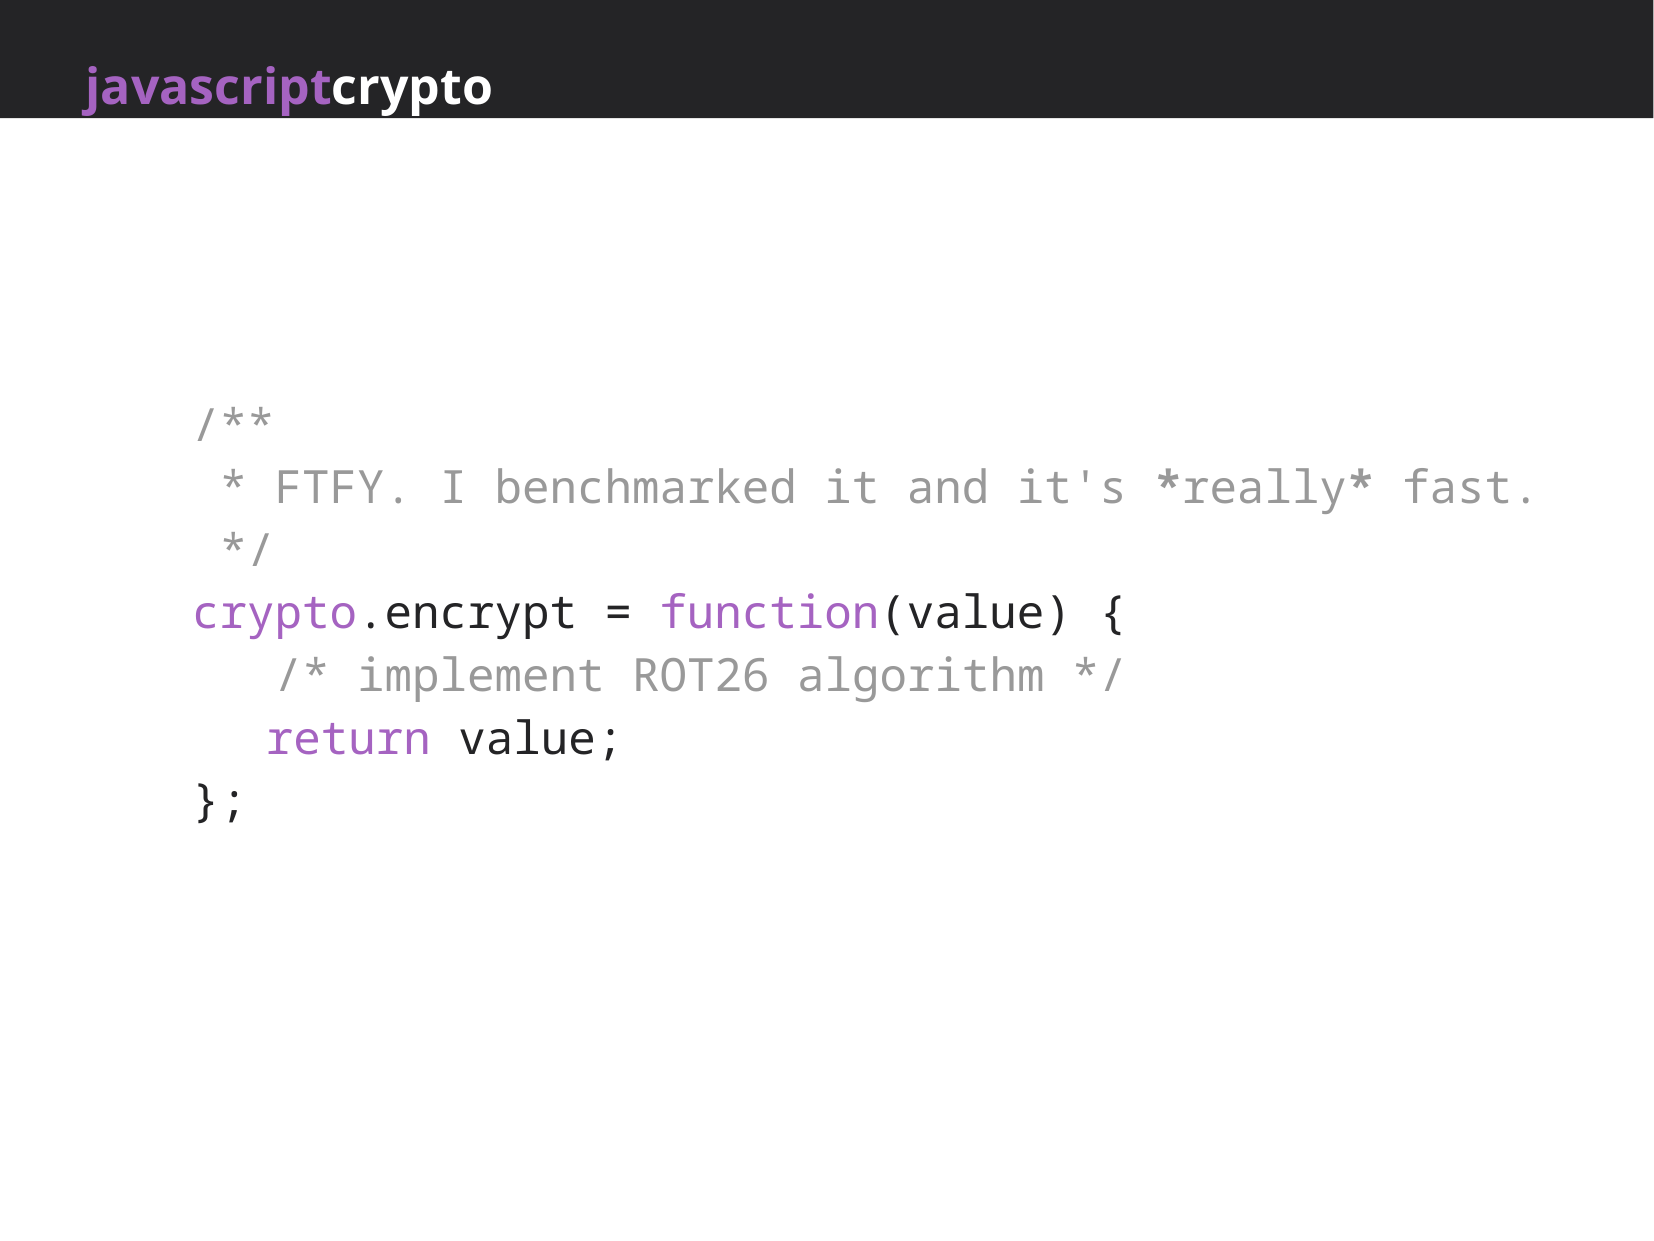

javascriptcrypto
/**
 * FTFY. I benchmarked it and it's *really* fast.
 */
crypto.encrypt = function(value) {
 /* implement ROT26 algorithm */
	return value;
};